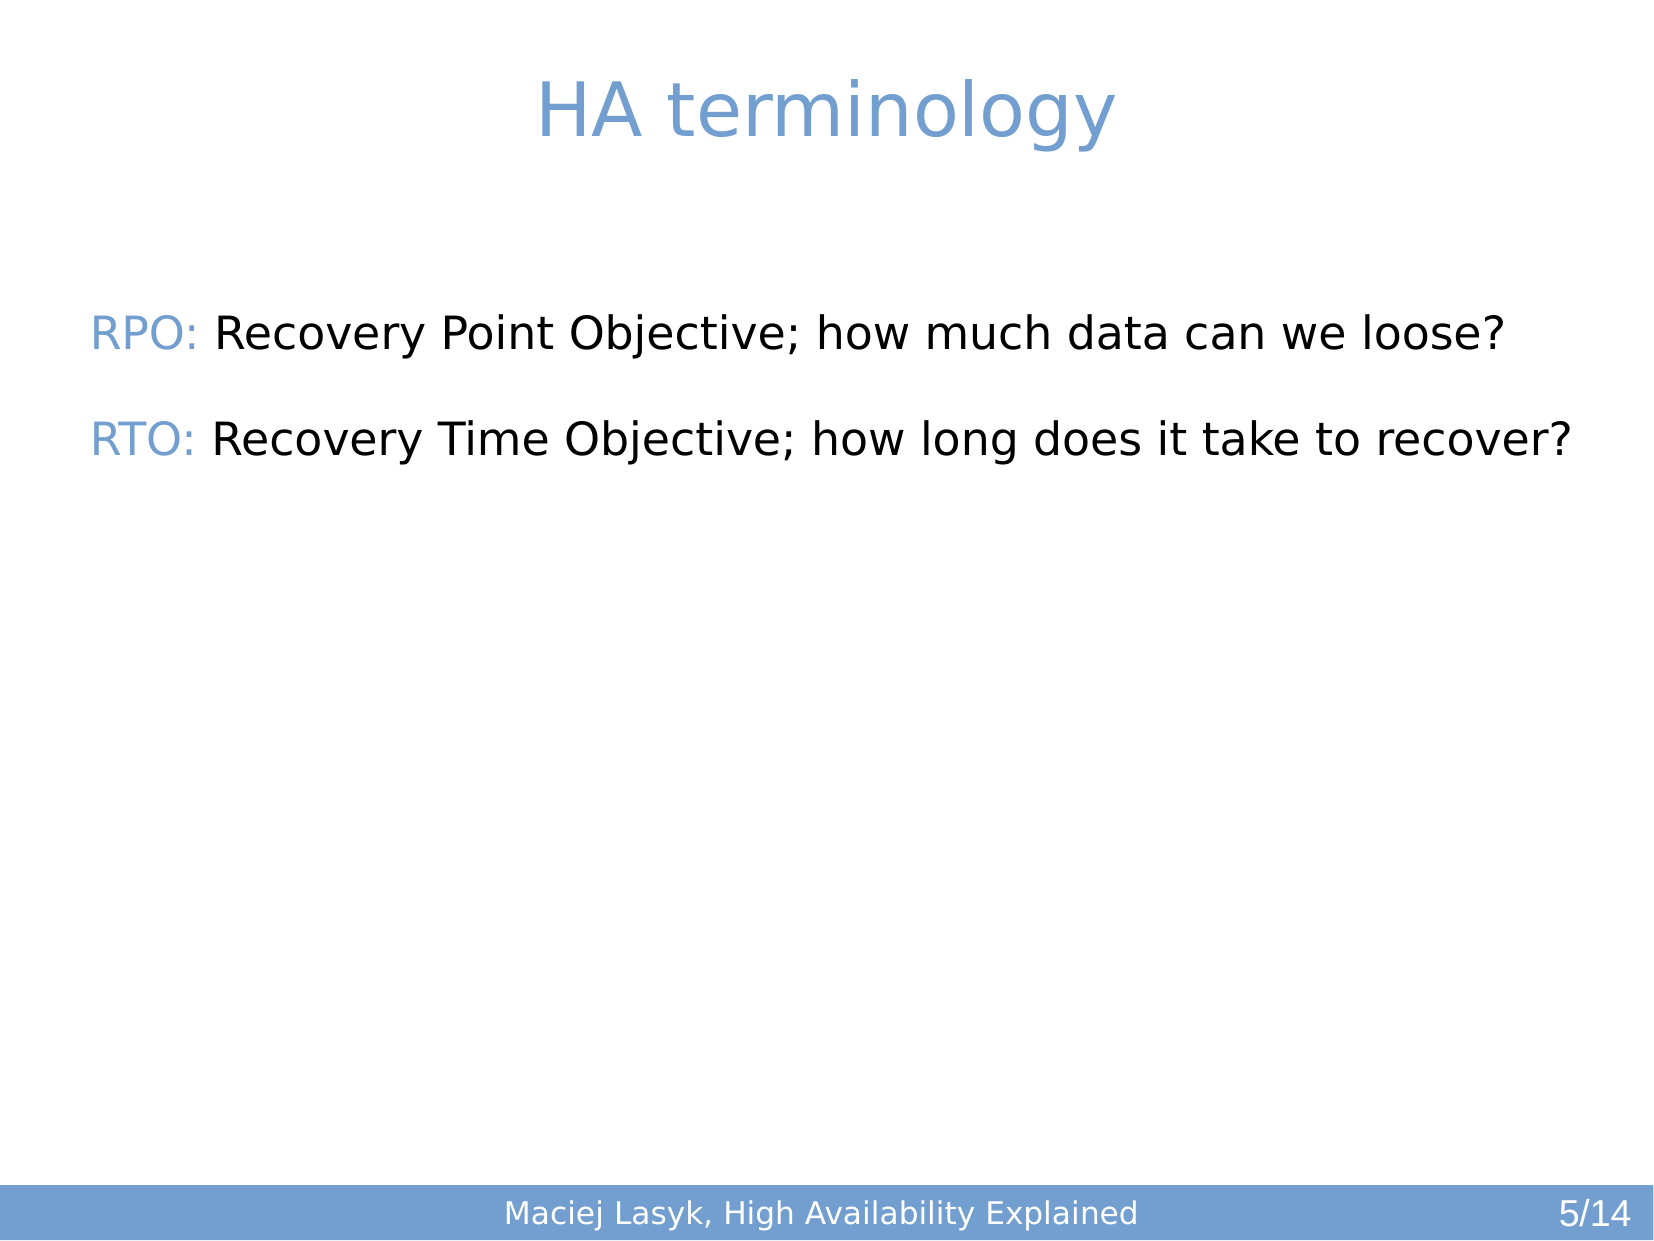

HA terminology
RPO: Recovery Point Objective; how much data can we loose?
RTO: Recovery Time Objective; how long does it take to recover?
 5/14
Maciej Lasyk, High Availability Explained